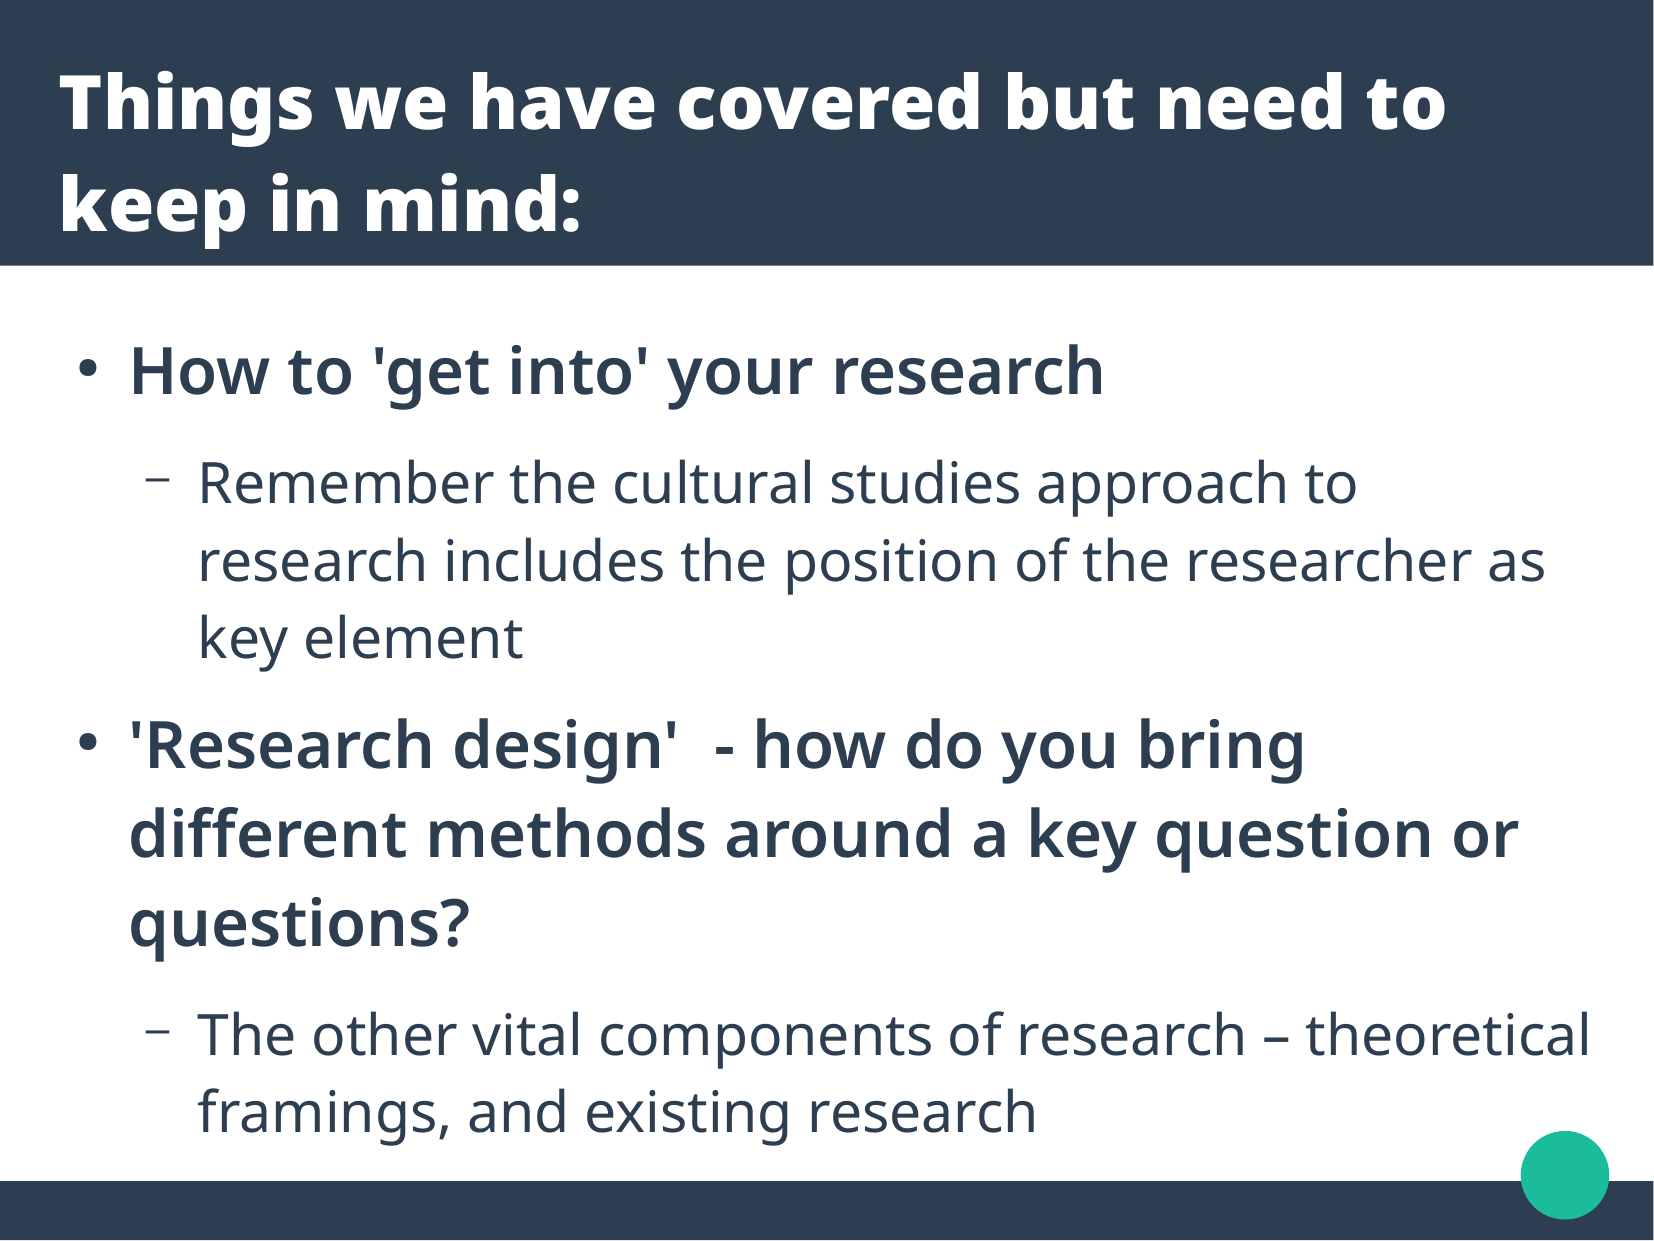

# Things we have covered but need to keep in mind:
How to 'get into' your research
Remember the cultural studies approach to research includes the position of the researcher as key element
'Research design' - how do you bring different methods around a key question or questions?
The other vital components of research – theoretical framings, and existing research